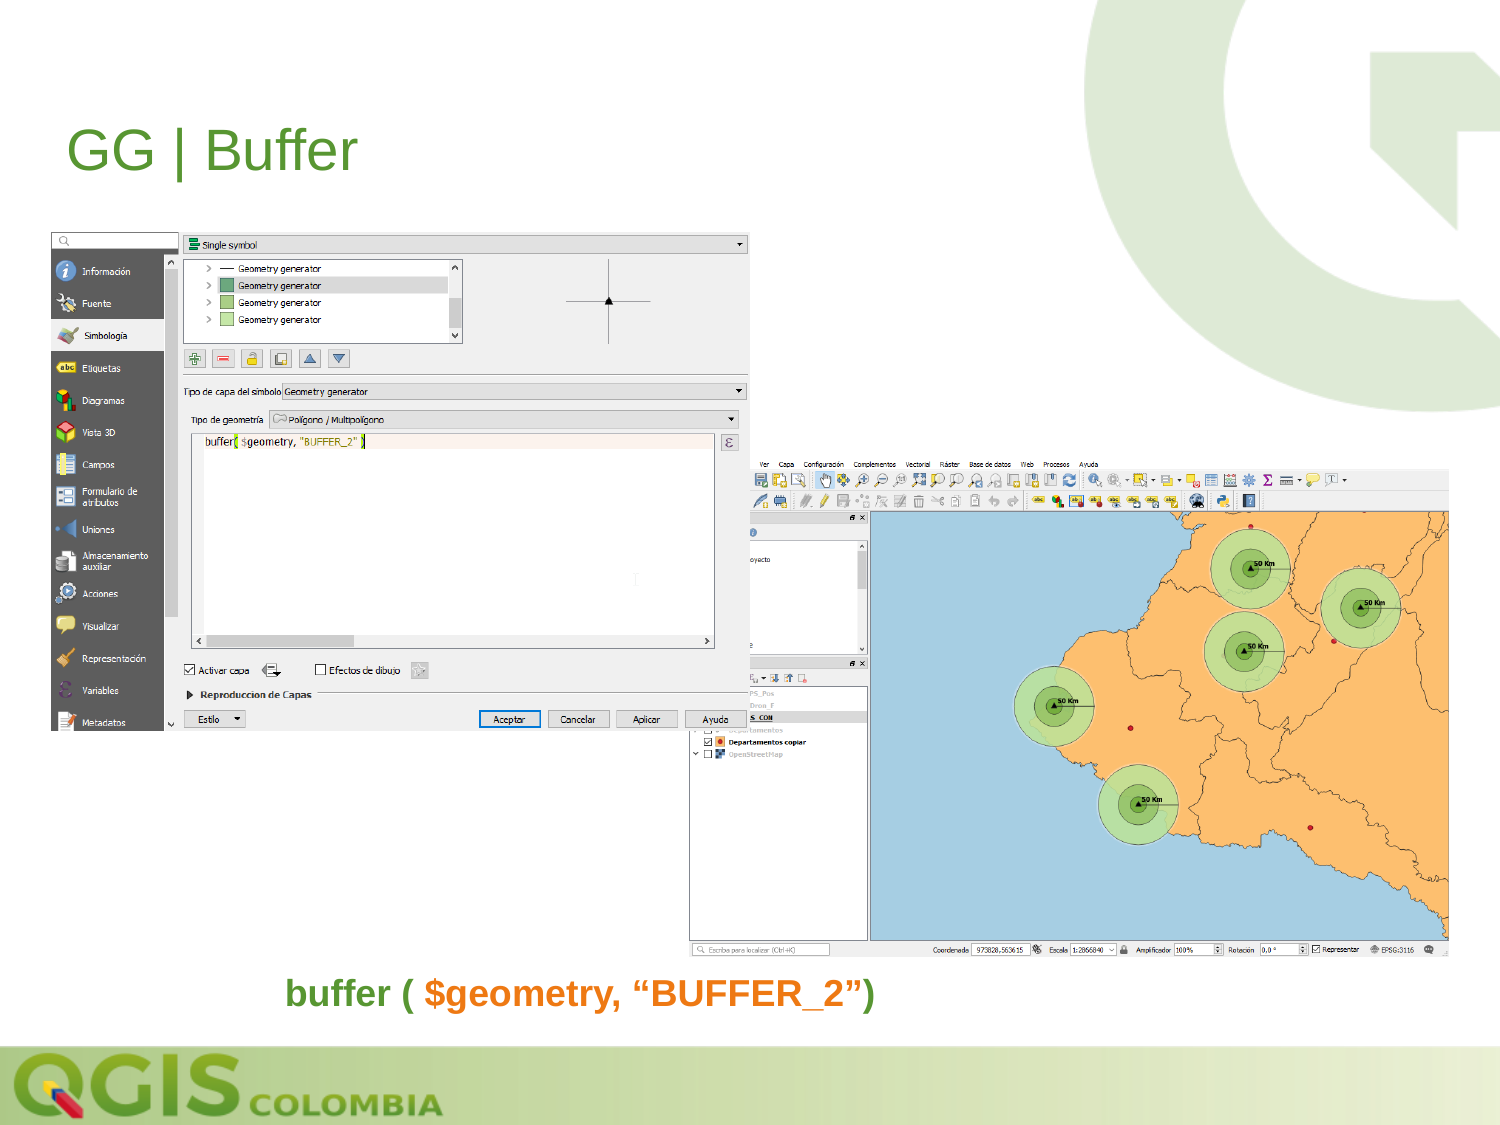

# GG | Buffer
buffer ( $geometry, “BUFFER_2”)